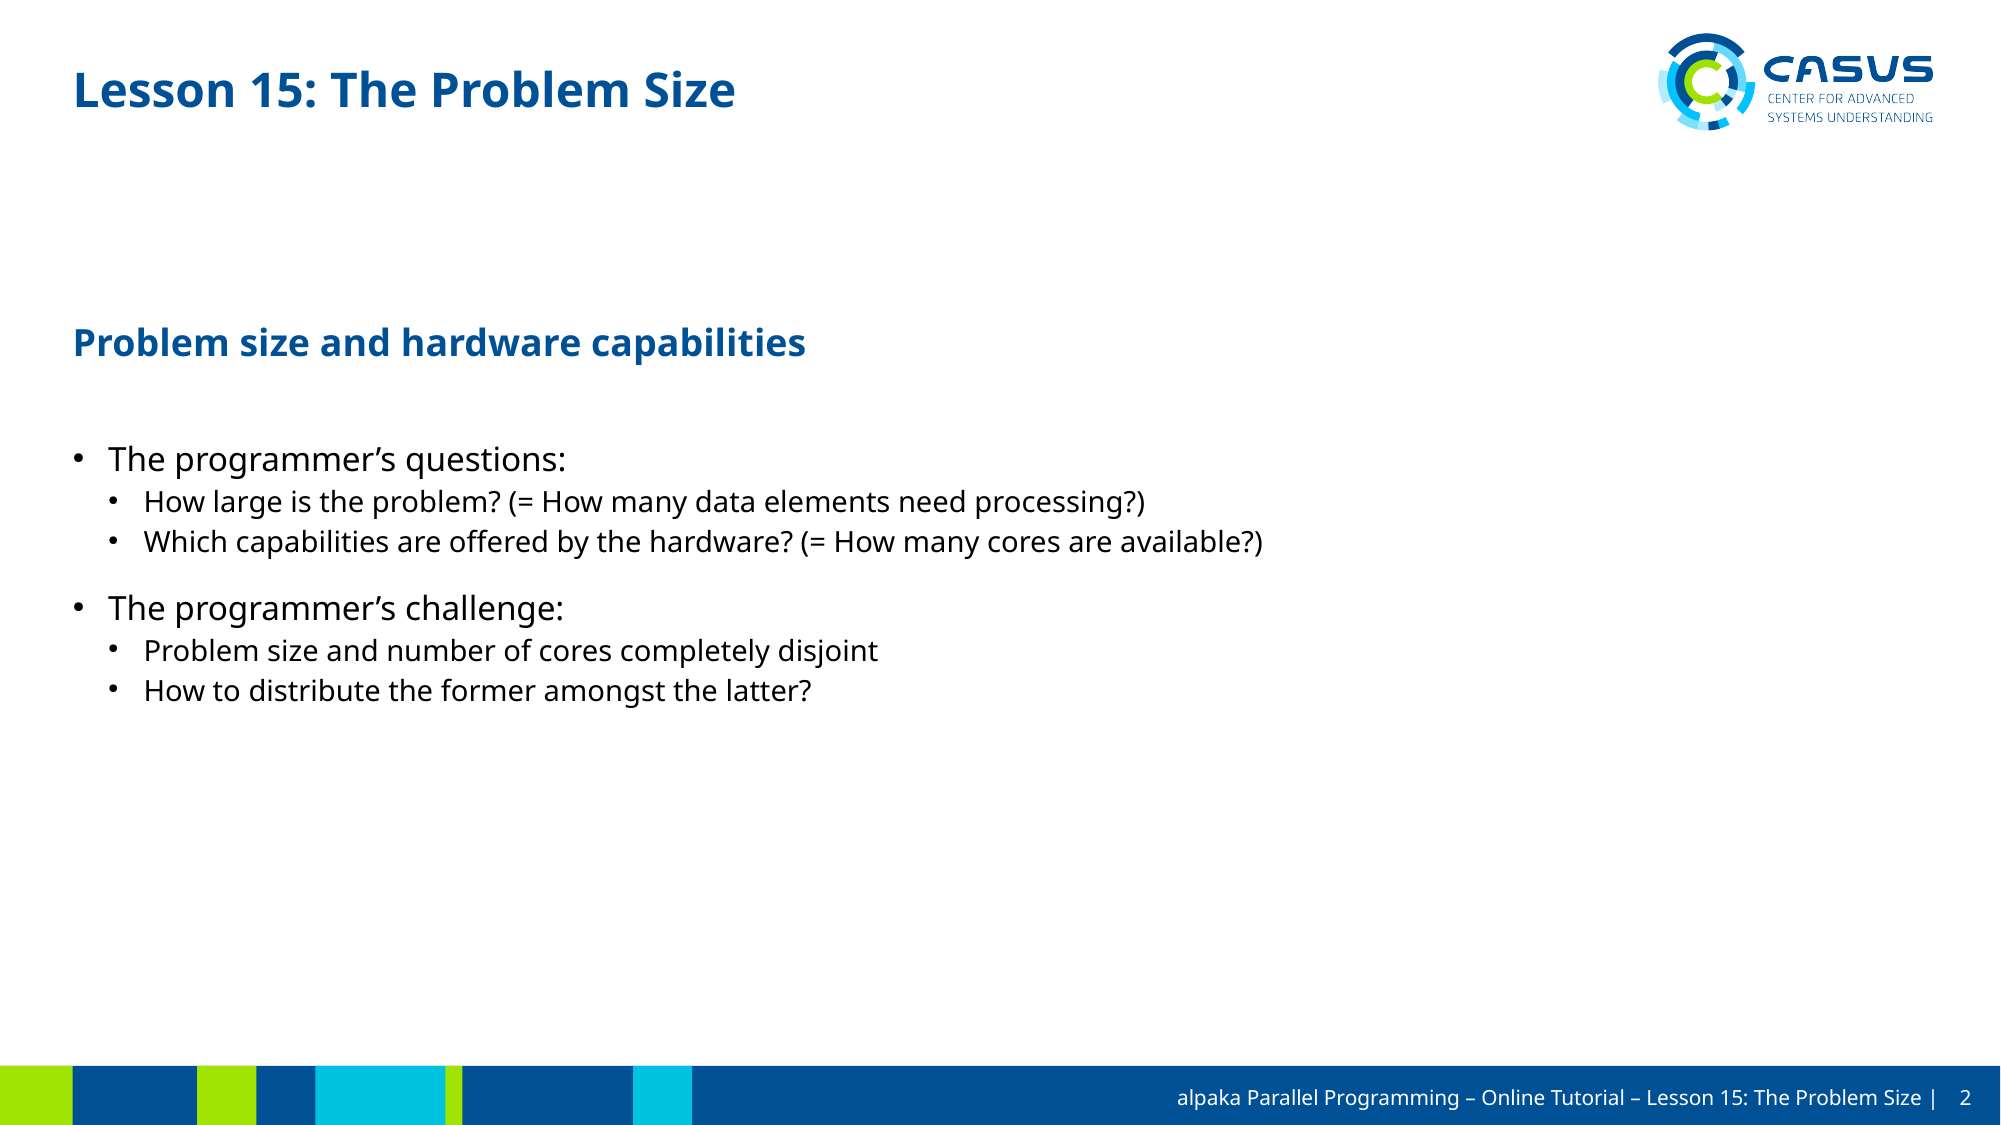

# Lesson 15: The Problem Size
Problem size and hardware capabilities
The programmer’s questions:
How large is the problem? (= How many data elements need processing?)
Which capabilities are offered by the hardware? (= How many cores are available?)
The programmer’s challenge:
Problem size and number of cores completely disjoint
How to distribute the former amongst the latter?
alpaka Parallel Programming – Online Tutorial – Lesson 15: The Problem Size
2